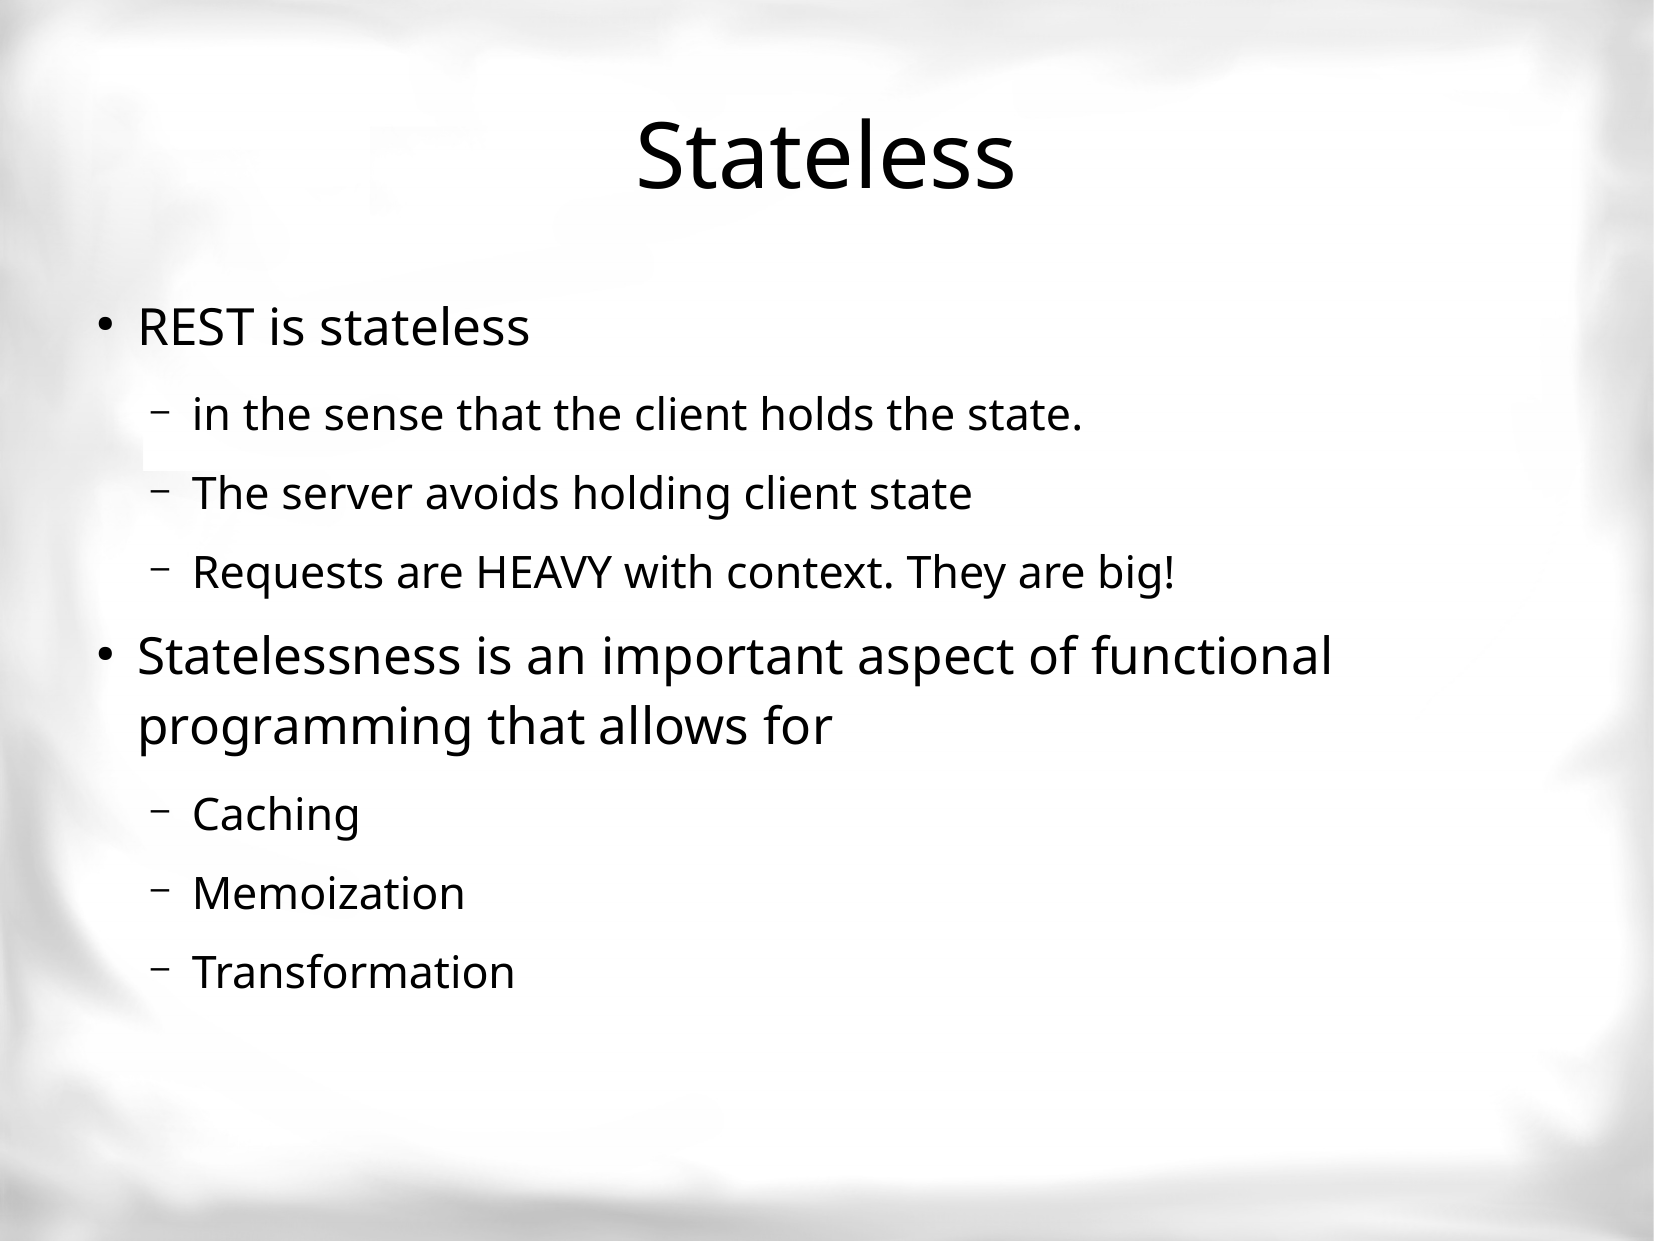

# Stateless
REST is stateless
in the sense that the client holds the state.
The server avoids holding client state
Requests are HEAVY with context. They are big!
Statelessness is an important aspect of functional programming that allows for
Caching
Memoization
Transformation